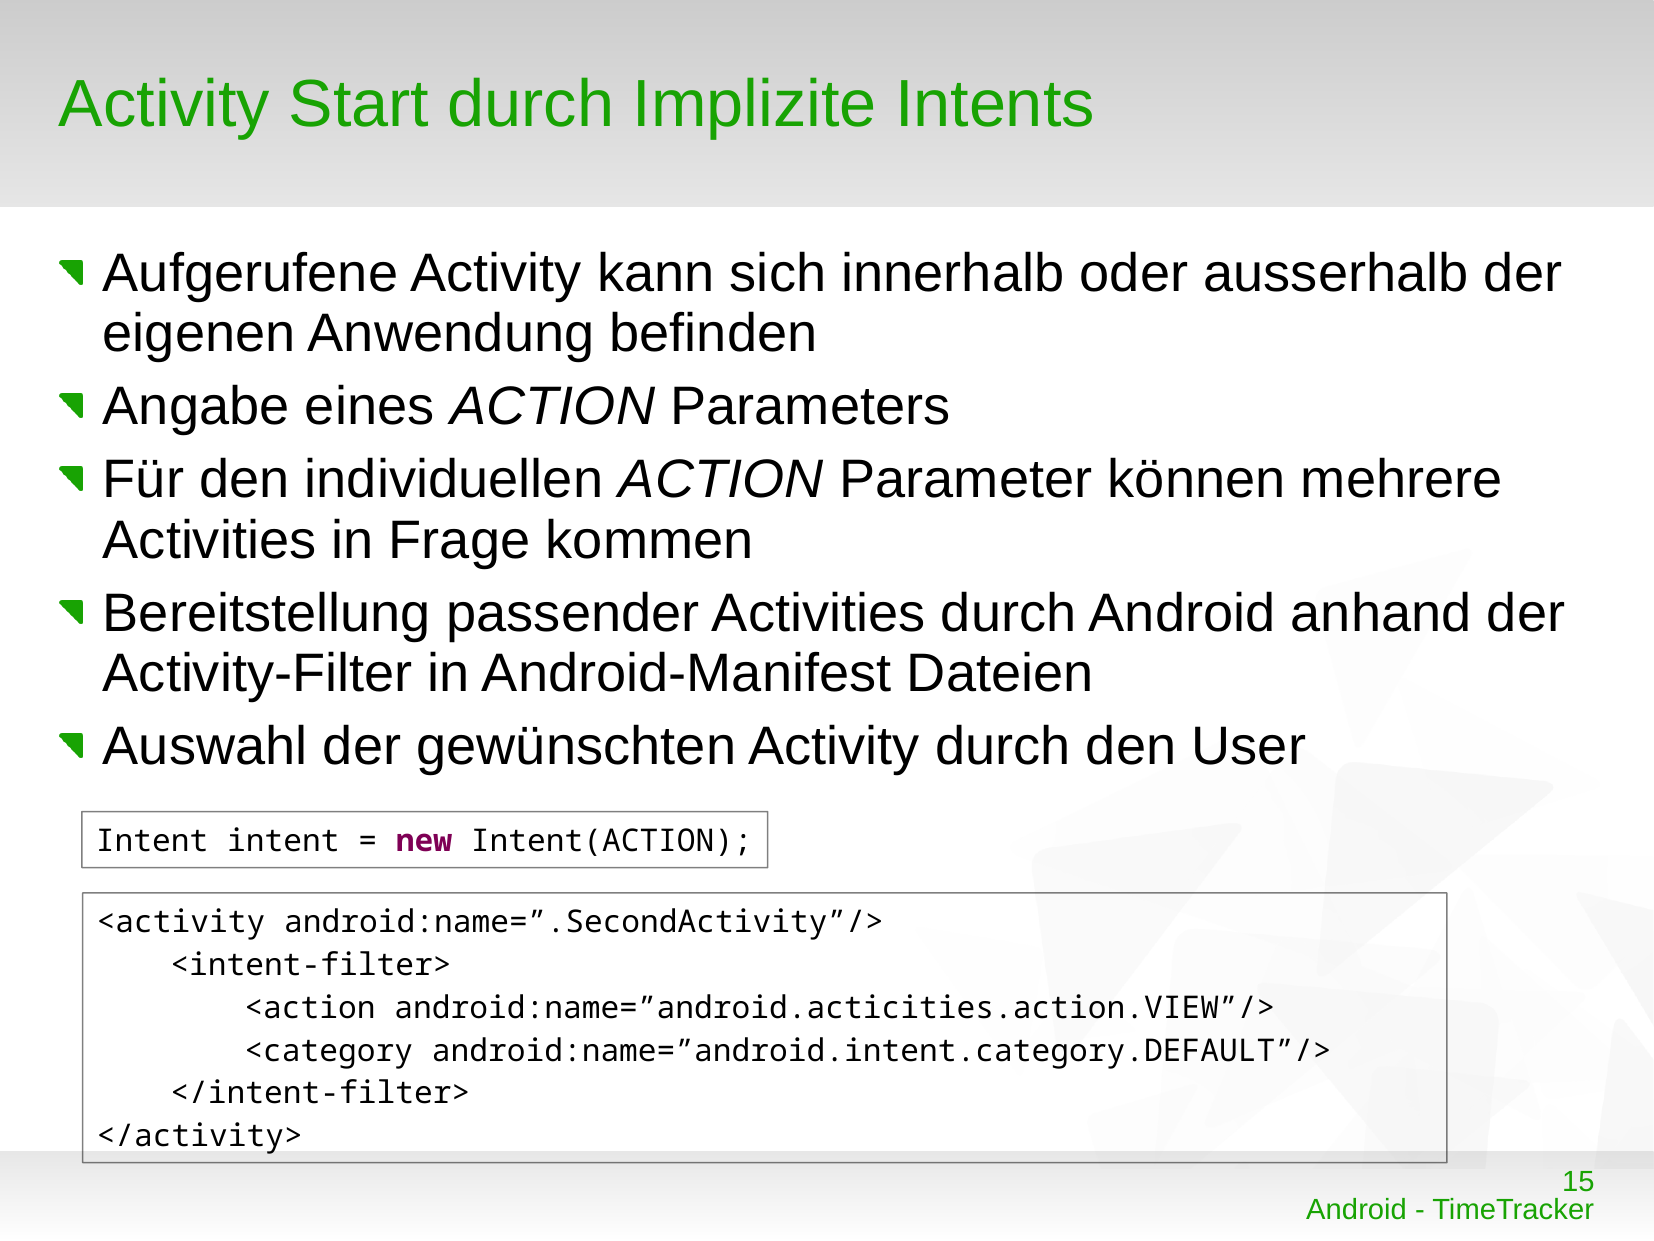

# Activity Start durch Implizite Intents
Aufgerufene Activity kann sich innerhalb oder ausserhalb der eigenen Anwendung befinden
Angabe eines ACTION Parameters
Für den individuellen ACTION Parameter können mehrere Activities in Frage kommen
Bereitstellung passender Activities durch Android anhand der Activity-Filter in Android-Manifest Dateien
Auswahl der gewünschten Activity durch den User
Intent intent = new Intent(ACTION);
<activity android:name=”.SecondActivity”/>
	<intent-filter>
		<action android:name=”android.acticities.action.VIEW”/>
		<category android:name=”android.intent.category.DEFAULT”/>
	</intent-filter>
</activity>
15
Android - TimeTracker